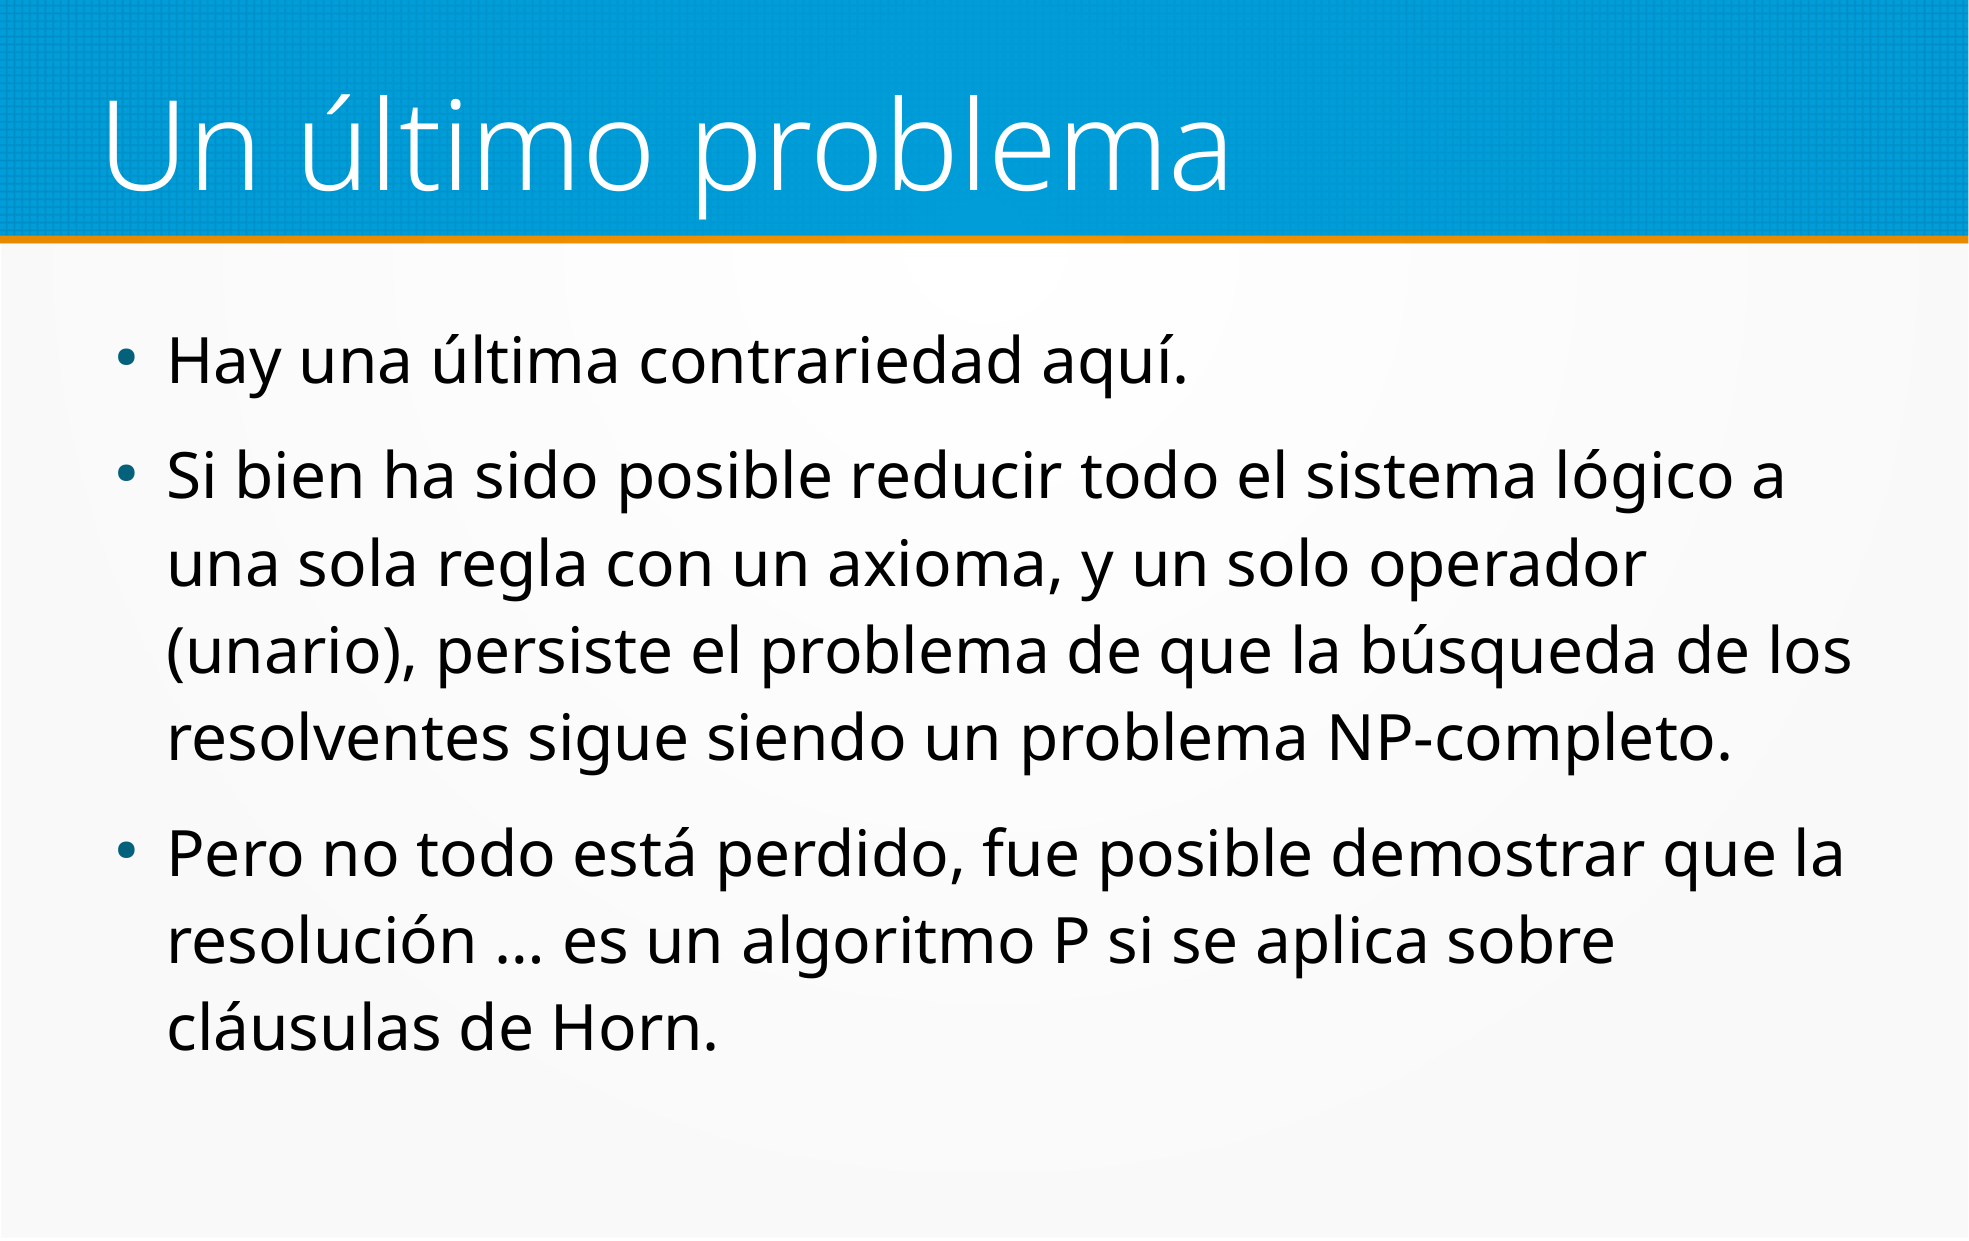

# Un último problema
Hay una última contrariedad aquí.
Si bien ha sido posible reducir todo el sistema lógico a una sola regla con un axioma, y un solo operador (unario), persiste el problema de que la búsqueda de los resolventes sigue siendo un problema NP-completo.
Pero no todo está perdido, fue posible demostrar que la resolución … es un algoritmo P si se aplica sobre cláusulas de Horn.